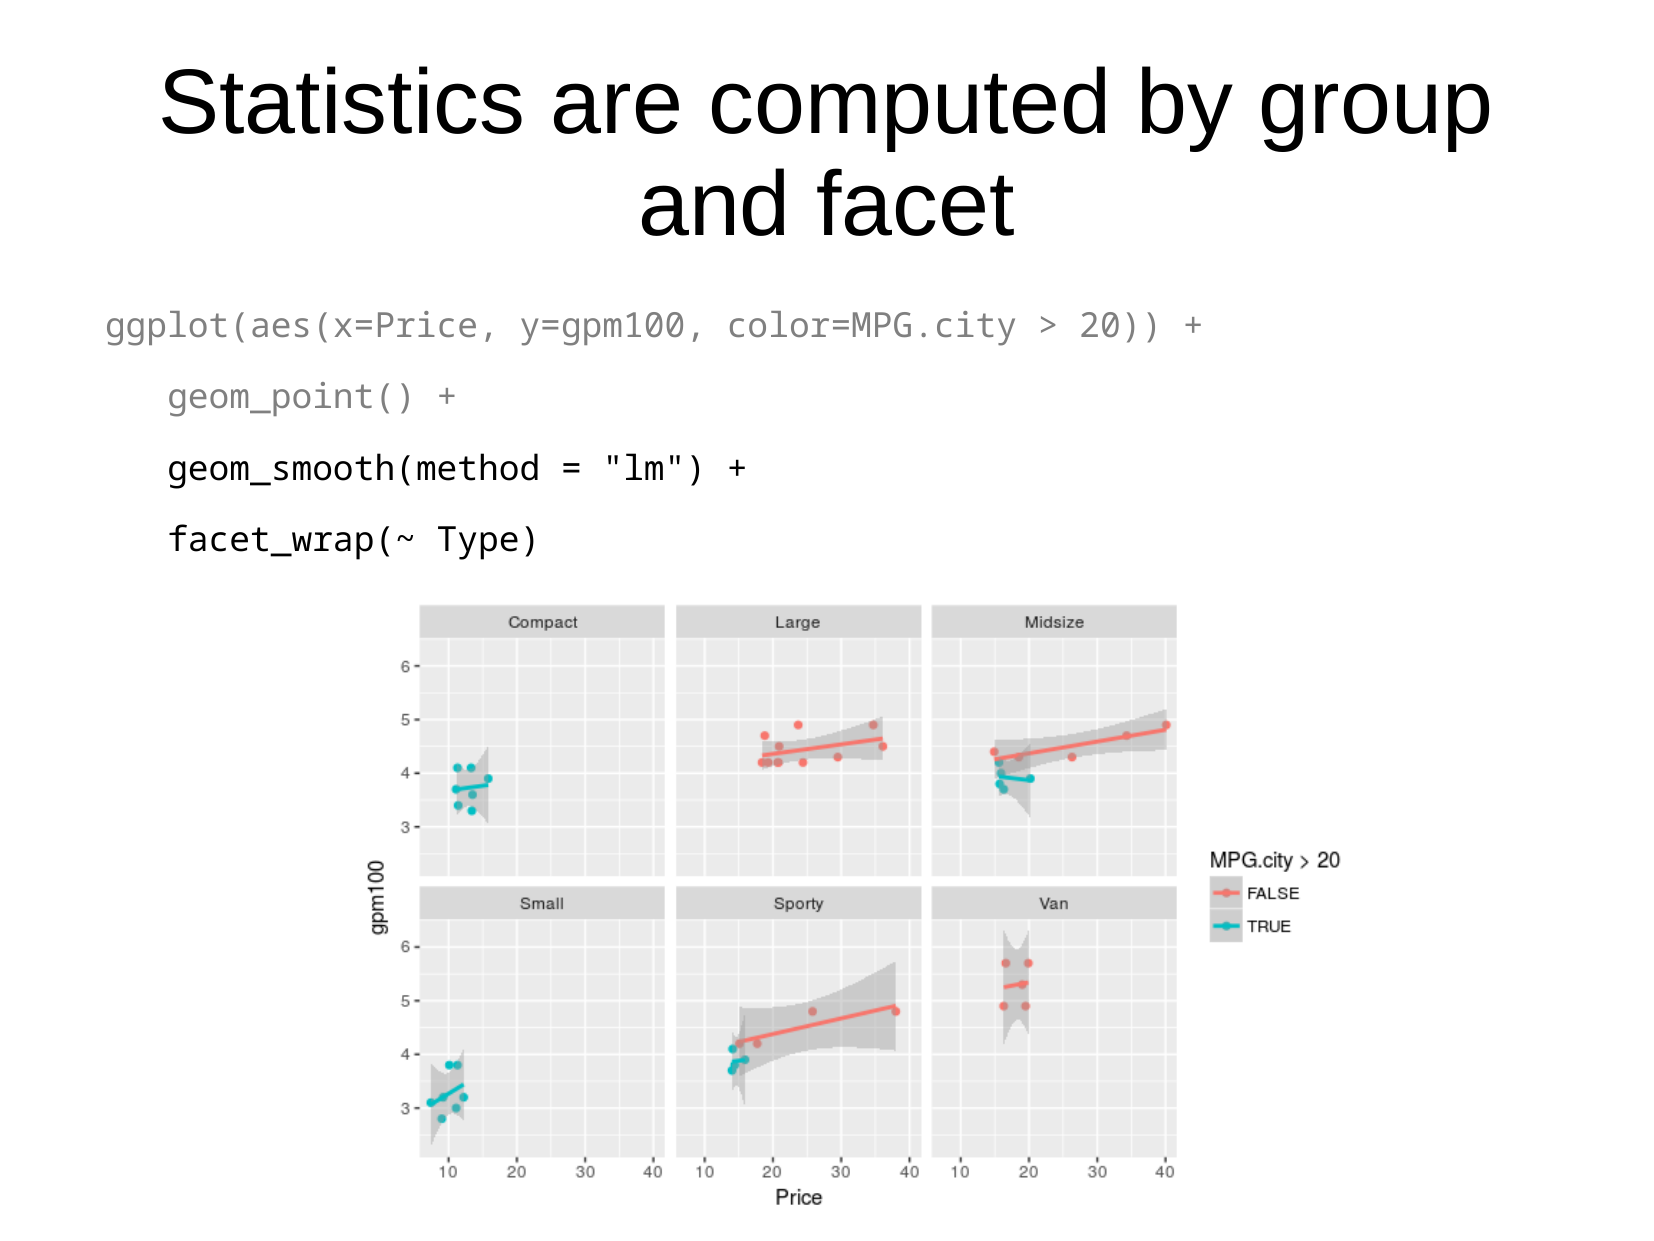

# Statistics are computed by group and facet
ggplot(aes(x=Price, y=gpm100, color=MPG.city > 20)) +
 geom_point() +
 geom_smooth(method = "lm") +
 facet_wrap(~ Type)